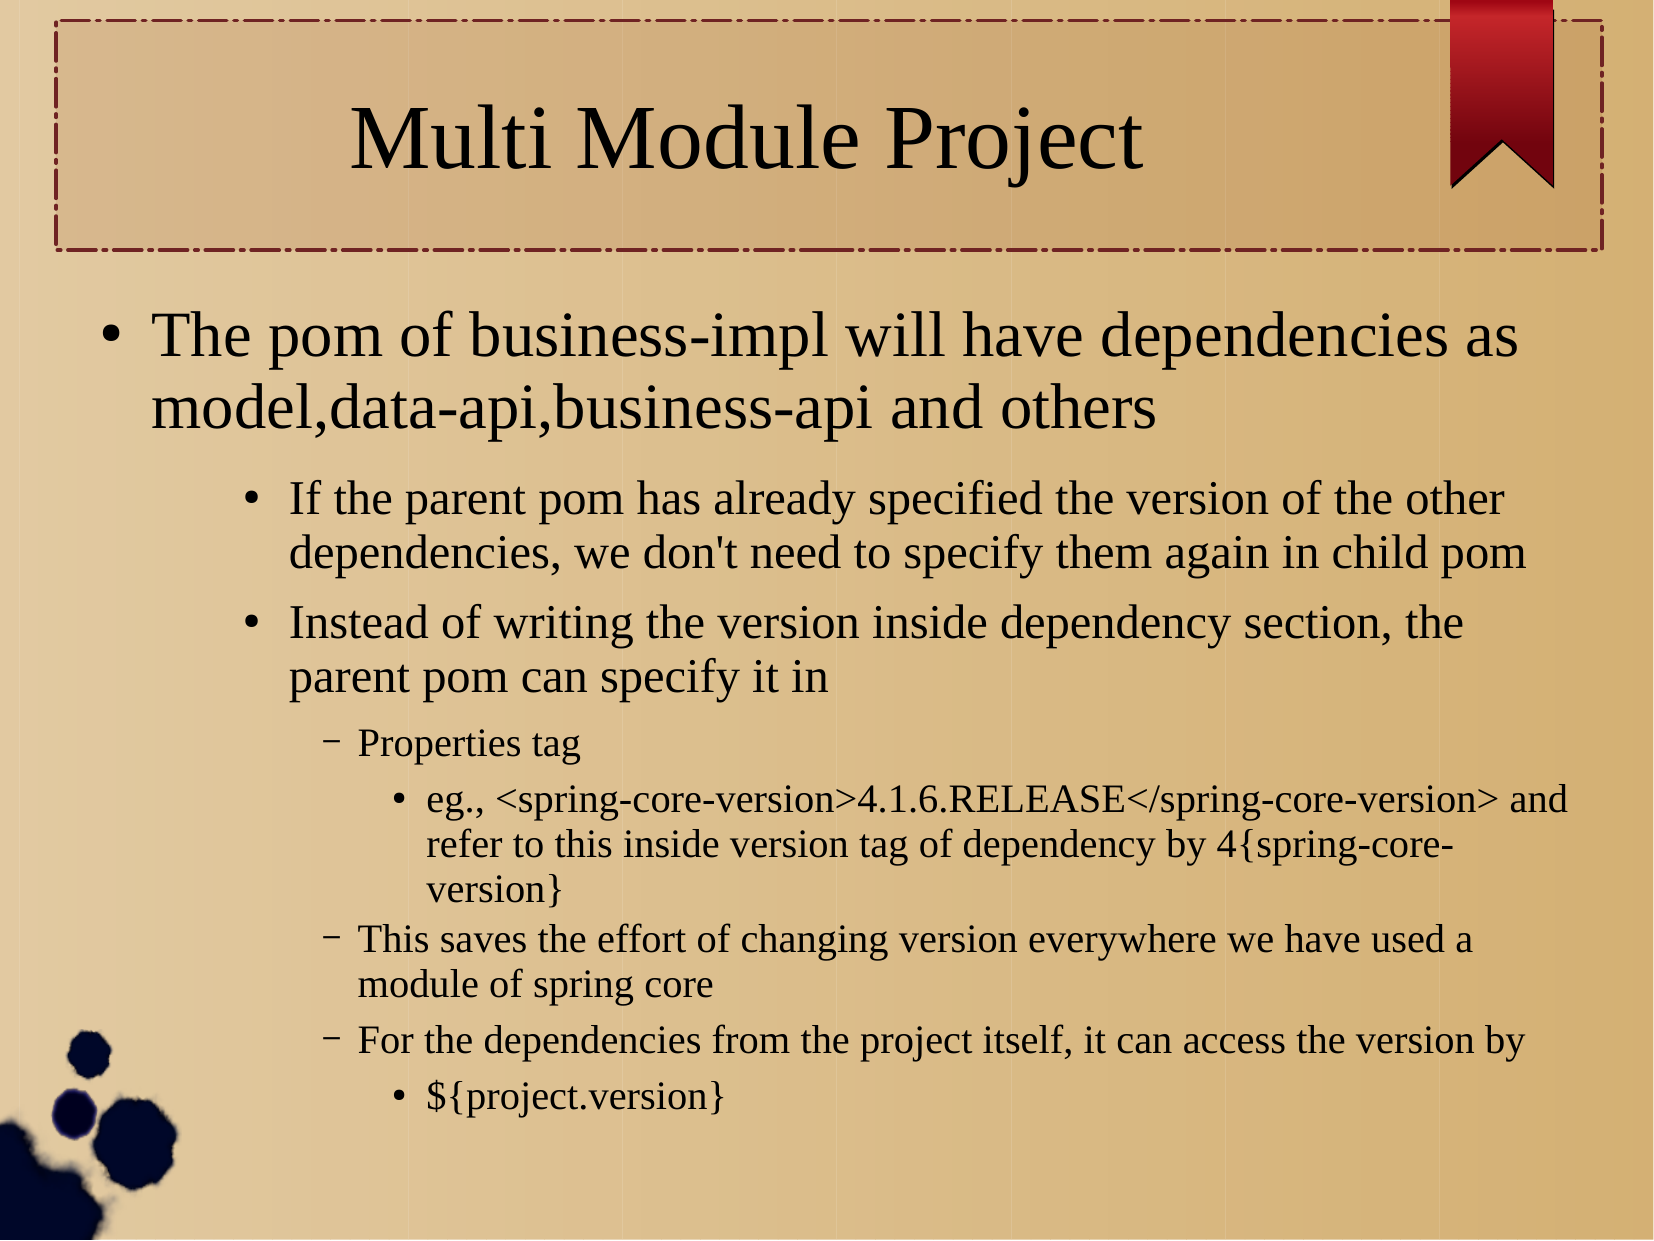

# Multi Module Project
The pom of business-impl will have dependencies as model,data-api,business-api and others
If the parent pom has already specified the version of the other dependencies, we don't need to specify them again in child pom
Instead of writing the version inside dependency section, the parent pom can specify it in
Properties tag
eg., <spring-core-version>4.1.6.RELEASE</spring-core-version> and refer to this inside version tag of dependency by 4{spring-core-version}
This saves the effort of changing version everywhere we have used a module of spring core
For the dependencies from the project itself, it can access the version by
${project.version}